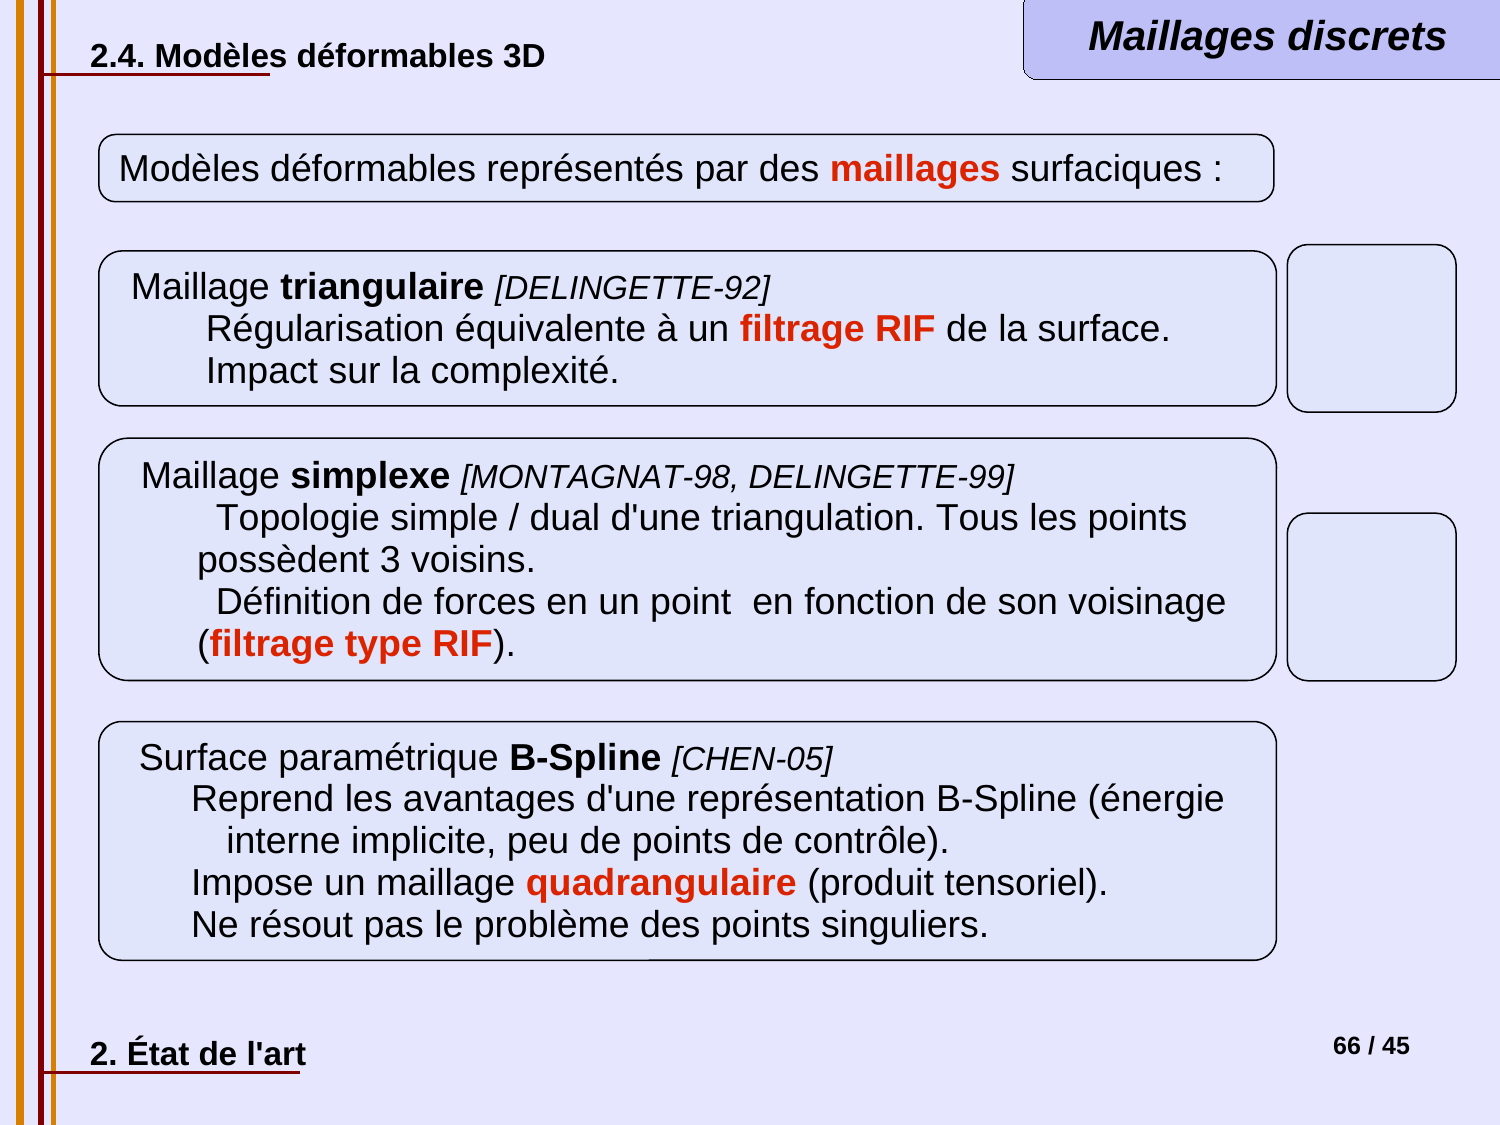

Maillages discrets
2.4. Modèles déformables 3D
Modèles déformables représentés par des maillages surfaciques :
 Maillage triangulaire [DELINGETTE-92]
 Régularisation équivalente à un filtrage RIF de la surface.
 Impact sur la complexité.
 Maillage simplexe [MONTAGNAT-98, DELINGETTE-99]
 Topologie simple / dual d'une triangulation. Tous les points possèdent 3 voisins.
 Définition de forces en un point en fonction de son voisinage (filtrage type RIF).
 Surface paramétrique B-Spline [CHEN-05]
Reprend les avantages d'une représentation B-Spline (énergie interne implicite, peu de points de contrôle).
Impose un maillage quadrangulaire (produit tensoriel).
Ne résout pas le problème des points singuliers.
66
# 2. État de l'art